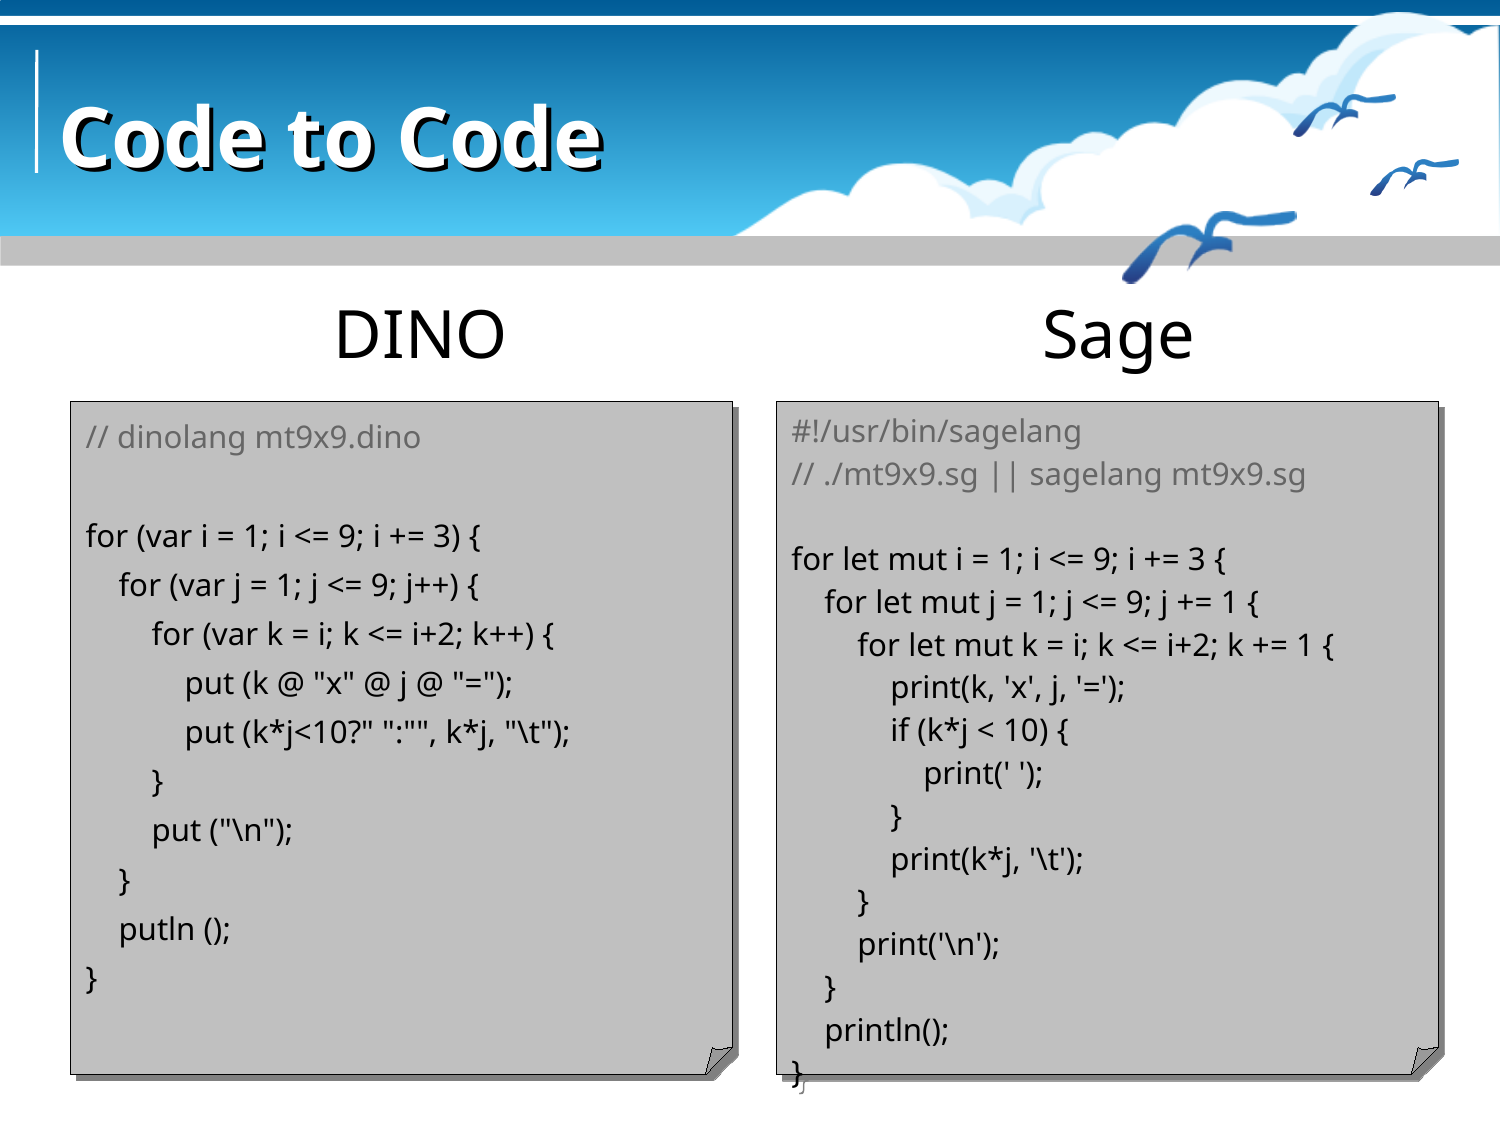

# Code to Code
DINO
Sage
// dinolang mt9x9.dino
for (var i = 1; i <= 9; i += 3) {
 for (var j = 1; j <= 9; j++) {
 for (var k = i; k <= i+2; k++) {
 put (k @ "x" @ j @ "=");
 put (k*j<10?" ":"", k*j, "\t");
 }
 put ("\n");
 }
 putln ();
}
#!/usr/bin/sagelang
// ./mt9x9.sg || sagelang mt9x9.sg
for let mut i = 1; i <= 9; i += 3 {
 for let mut j = 1; j <= 9; j += 1 {
 for let mut k = i; k <= i+2; k += 1 {
 print(k, 'x', j, '=');
 if (k*j < 10) {
 print(' ');
 }
 print(k*j, '\t');
 }
 print('\n');
 }
 println();
}